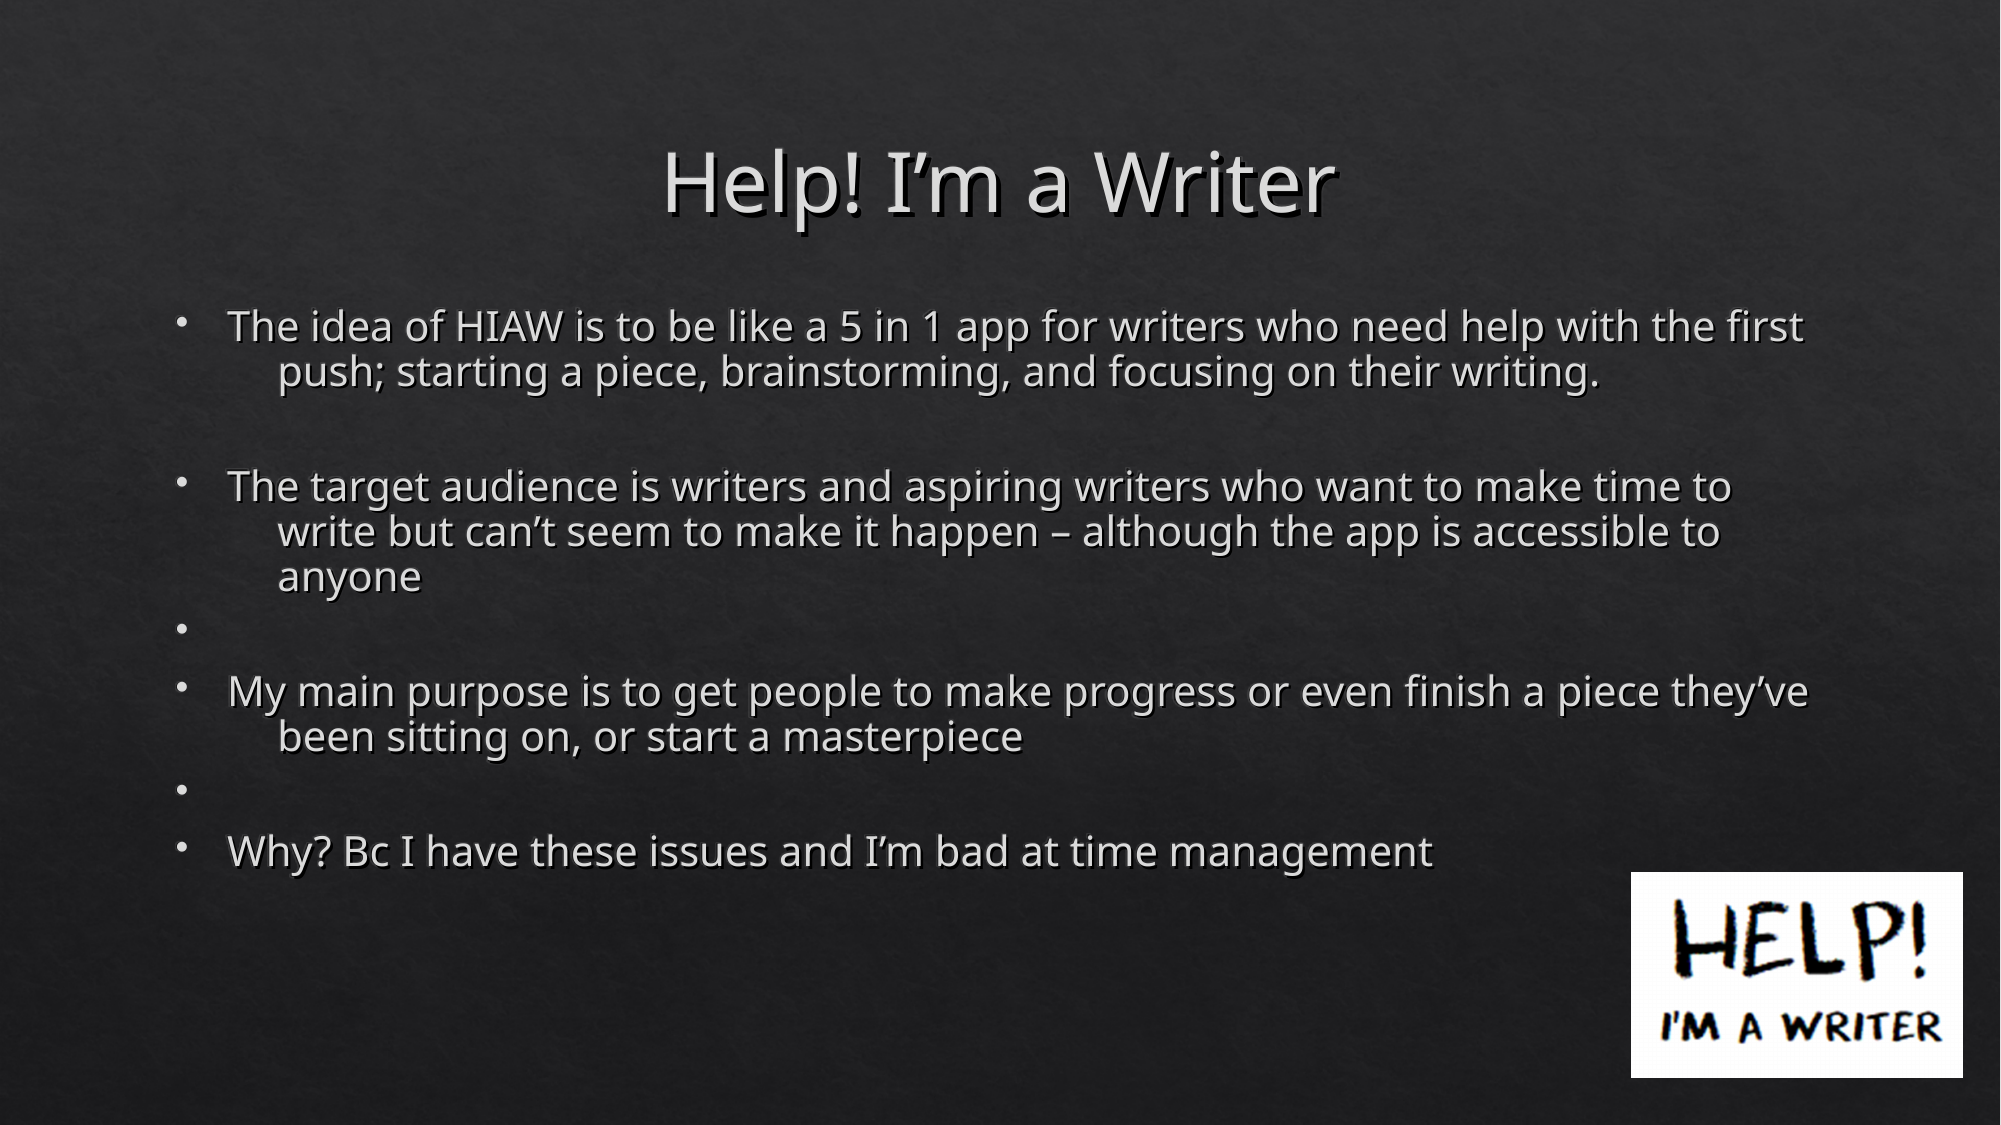

# Help! I’m a Writer
The idea of HIAW is to be like a 5 in 1 app for writers who need help with the first push; starting a piece, brainstorming, and focusing on their writing.
The target audience is writers and aspiring writers who want to make time to write but can’t seem to make it happen – although the app is accessible to anyone
My main purpose is to get people to make progress or even finish a piece they’ve been sitting on, or start a masterpiece
Why? Bc I have these issues and I’m bad at time management